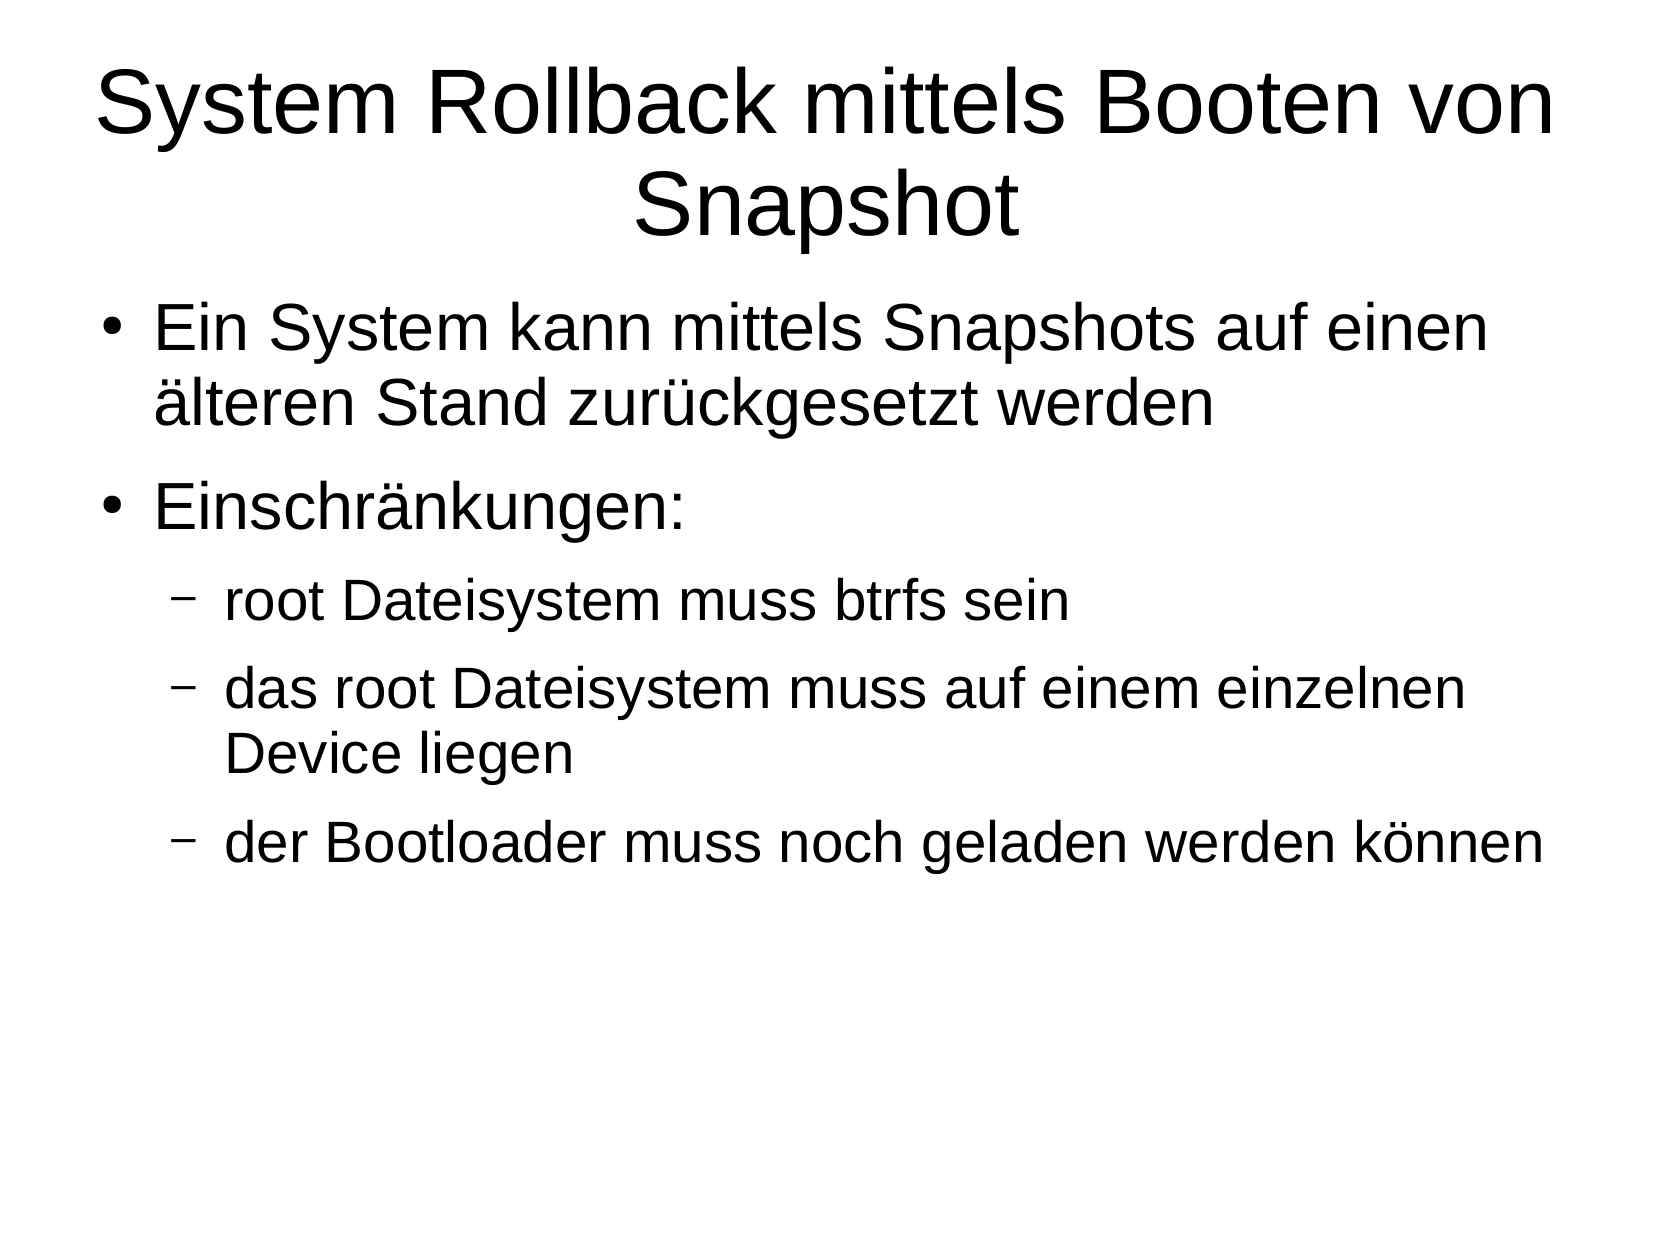

# System Rollback mittels Booten von Snapshot
Ein System kann mittels Snapshots auf einen älteren Stand zurückgesetzt werden
Einschränkungen:
root Dateisystem muss btrfs sein
das root Dateisystem muss auf einem einzelnen Device liegen
der Bootloader muss noch geladen werden können